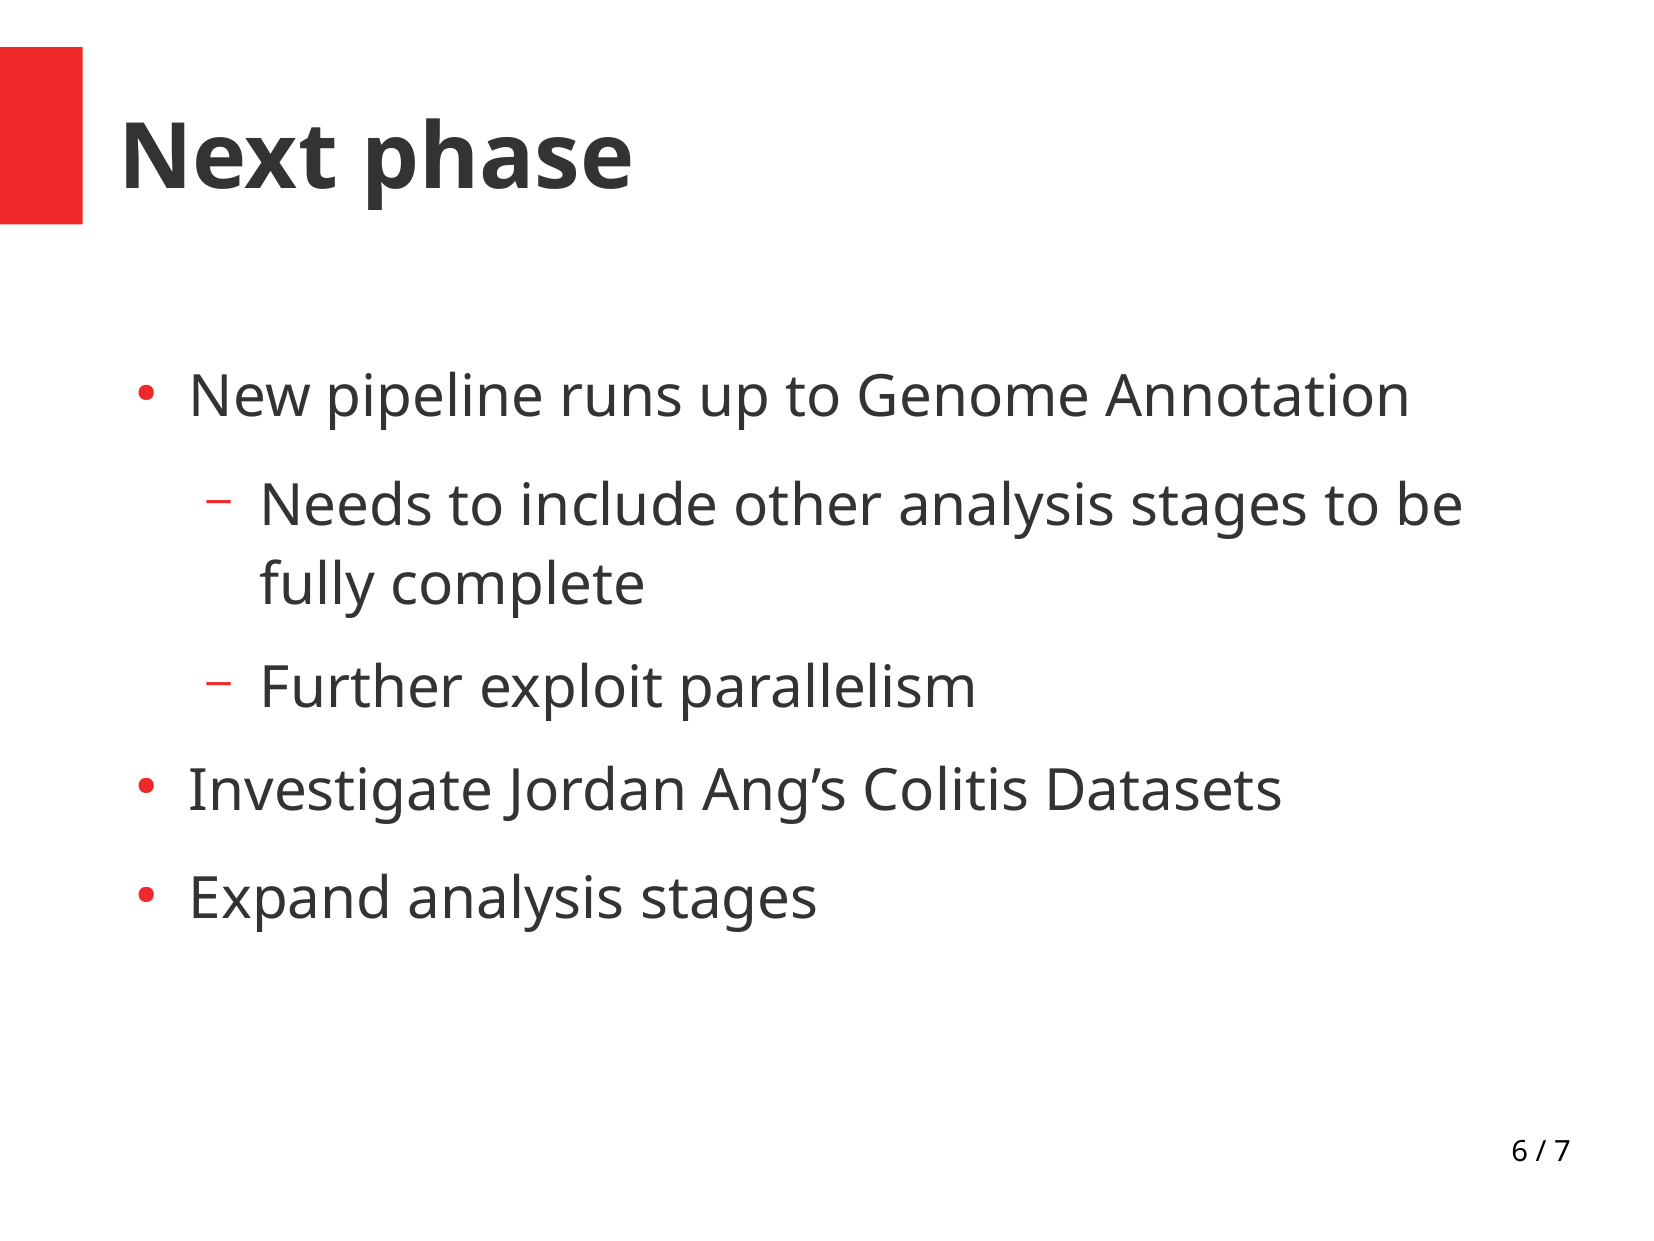

# Next phase
New pipeline runs up to Genome Annotation
Needs to include other analysis stages to be fully complete
Further exploit parallelism
Investigate Jordan Ang’s Colitis Datasets
Expand analysis stages
6